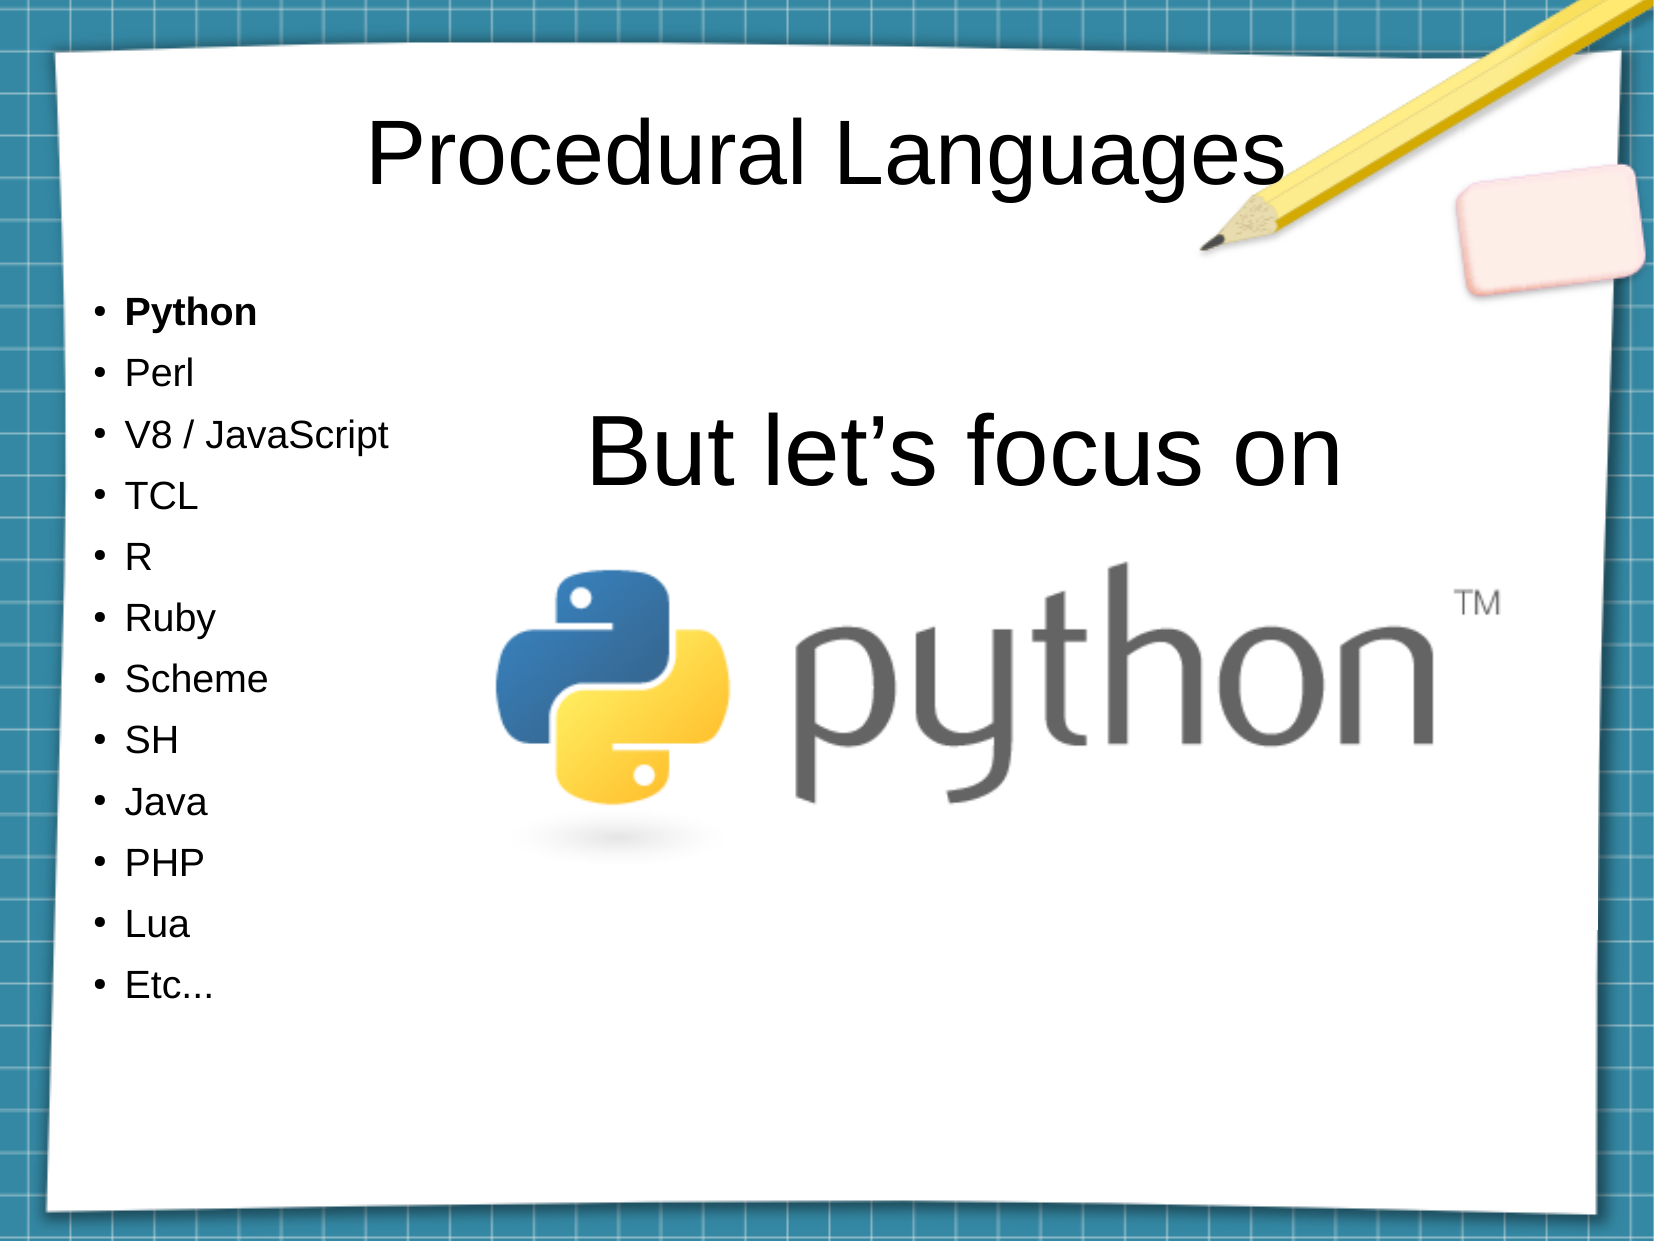

# Procedural Languages
Python
Perl
V8 / JavaScript
TCL
R
Ruby
Scheme
SH
Java
PHP
Lua
Etc...
But let’s focus on